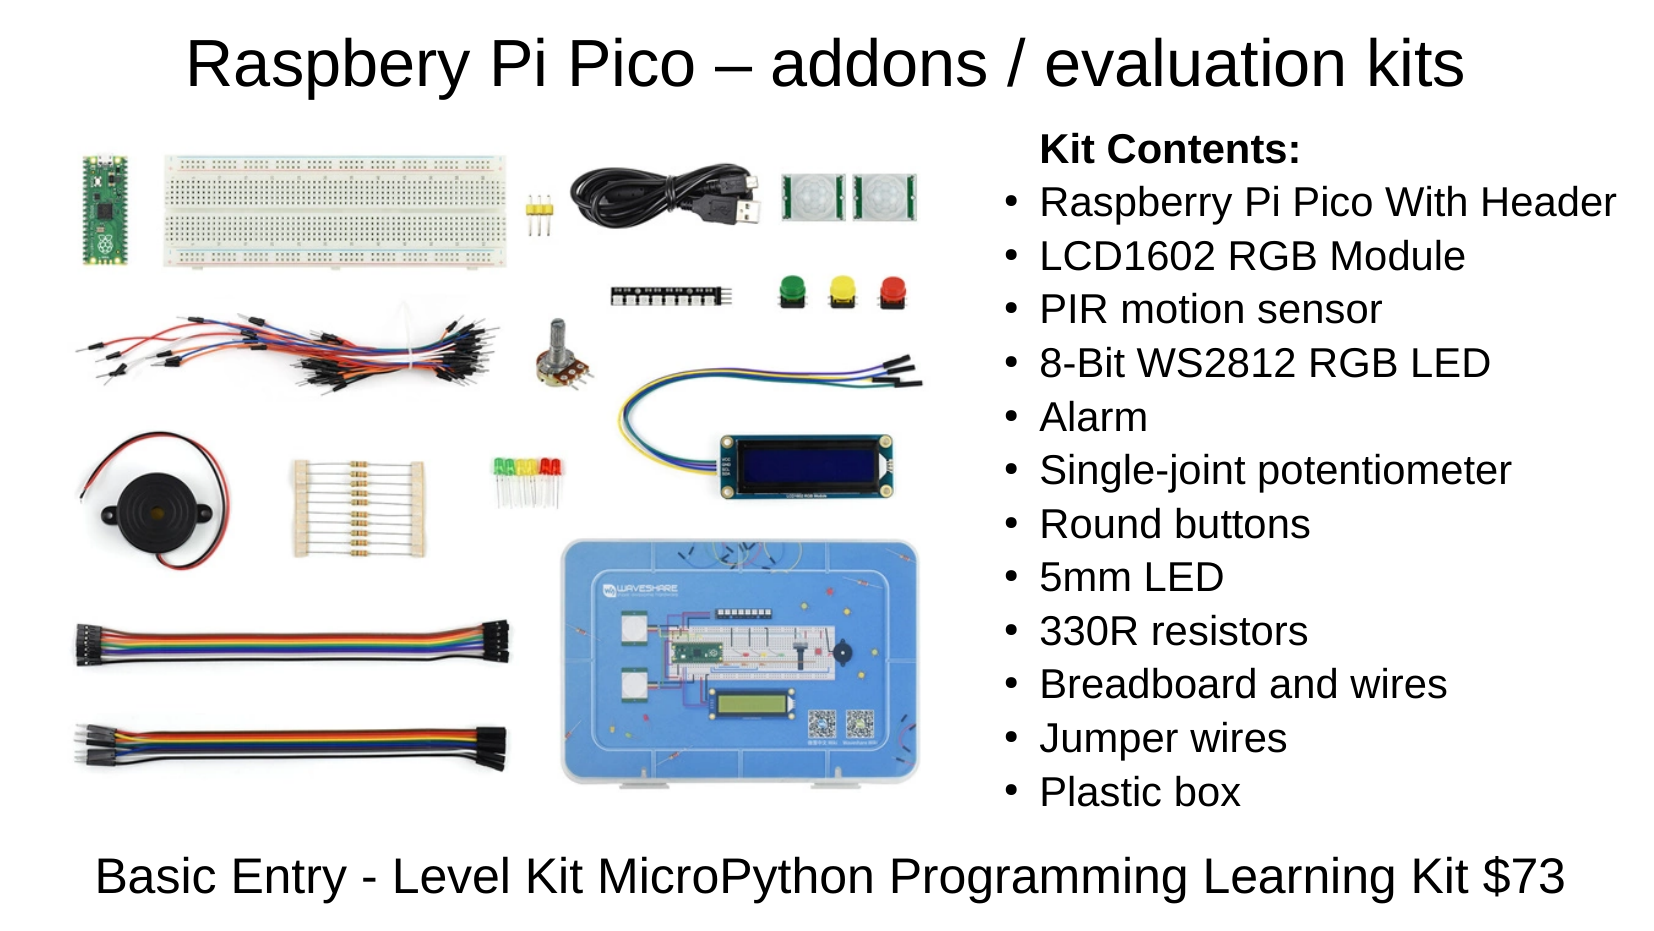

# Raspbery Pi Pico – addons / evaluation kits
Kit Contents:
Raspberry Pi Pico With Header
LCD1602 RGB Module
PIR motion sensor
8-Bit WS2812 RGB LED
Alarm
Single-joint potentiometer
Round buttons
5mm LED
330R resistors
Breadboard and wires
Jumper wires
Plastic box
Basic Entry - Level Kit MicroPython Programming Learning Kit $73